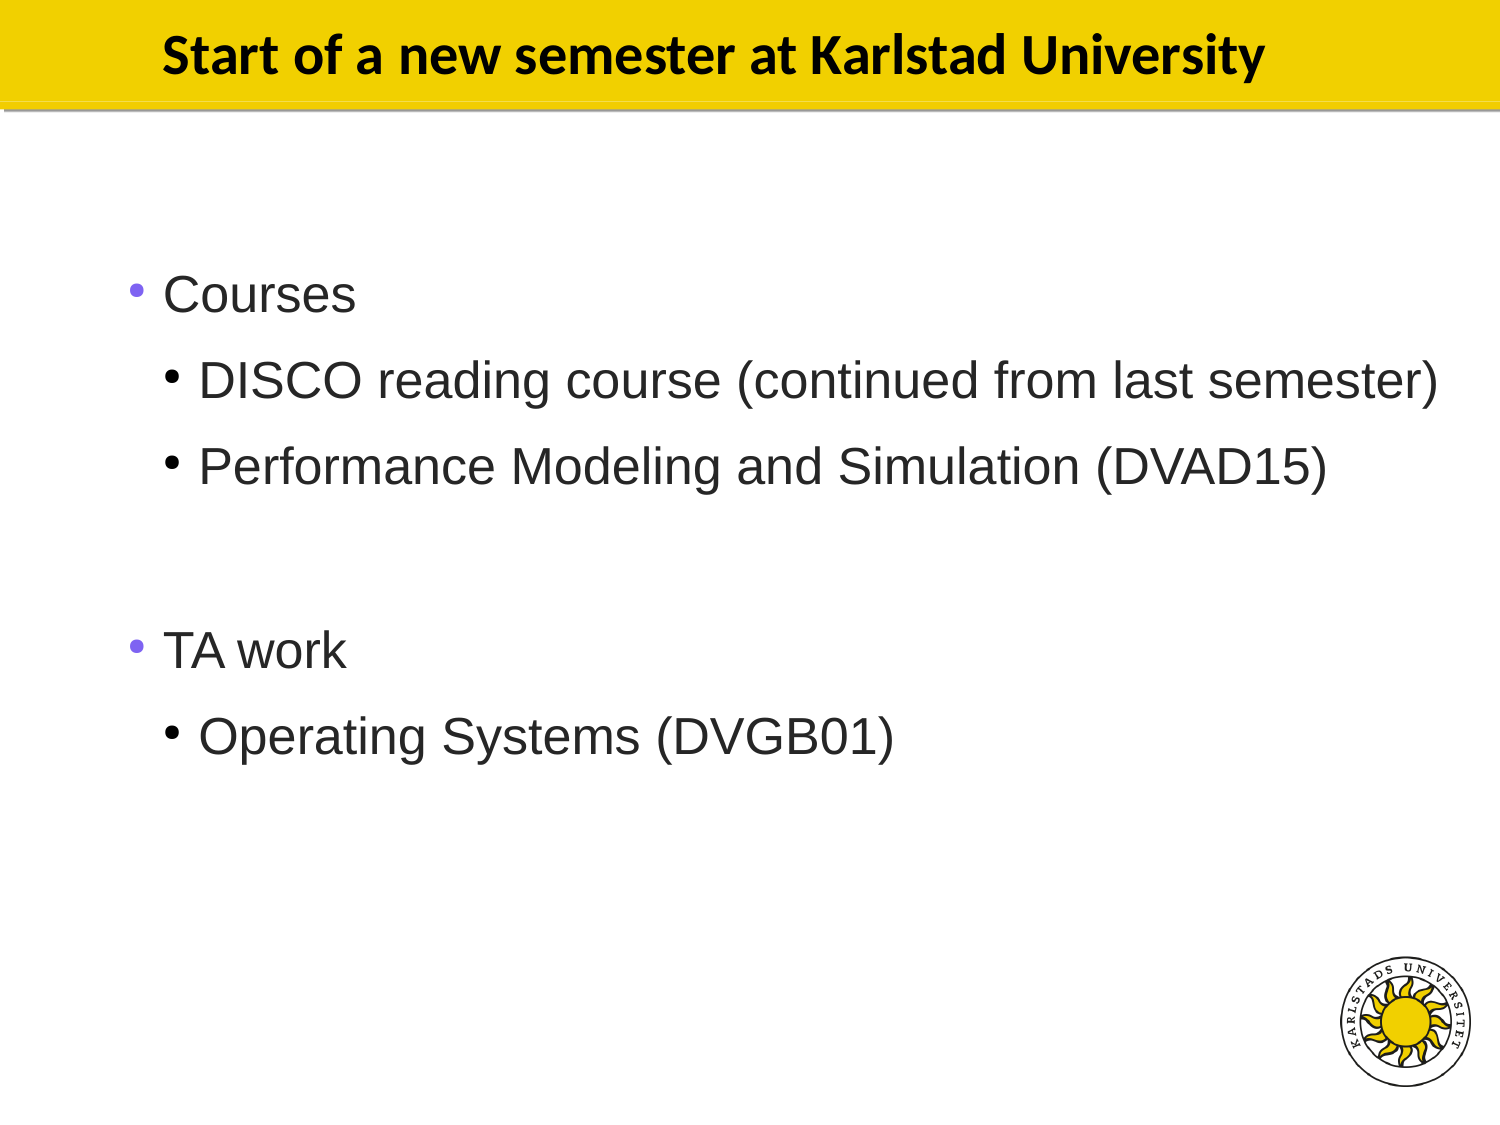

# Start of a new semester at Karlstad University
Courses
DISCO reading course (continued from last semester)
Performance Modeling and Simulation (DVAD15)
TA work
Operating Systems (DVGB01)